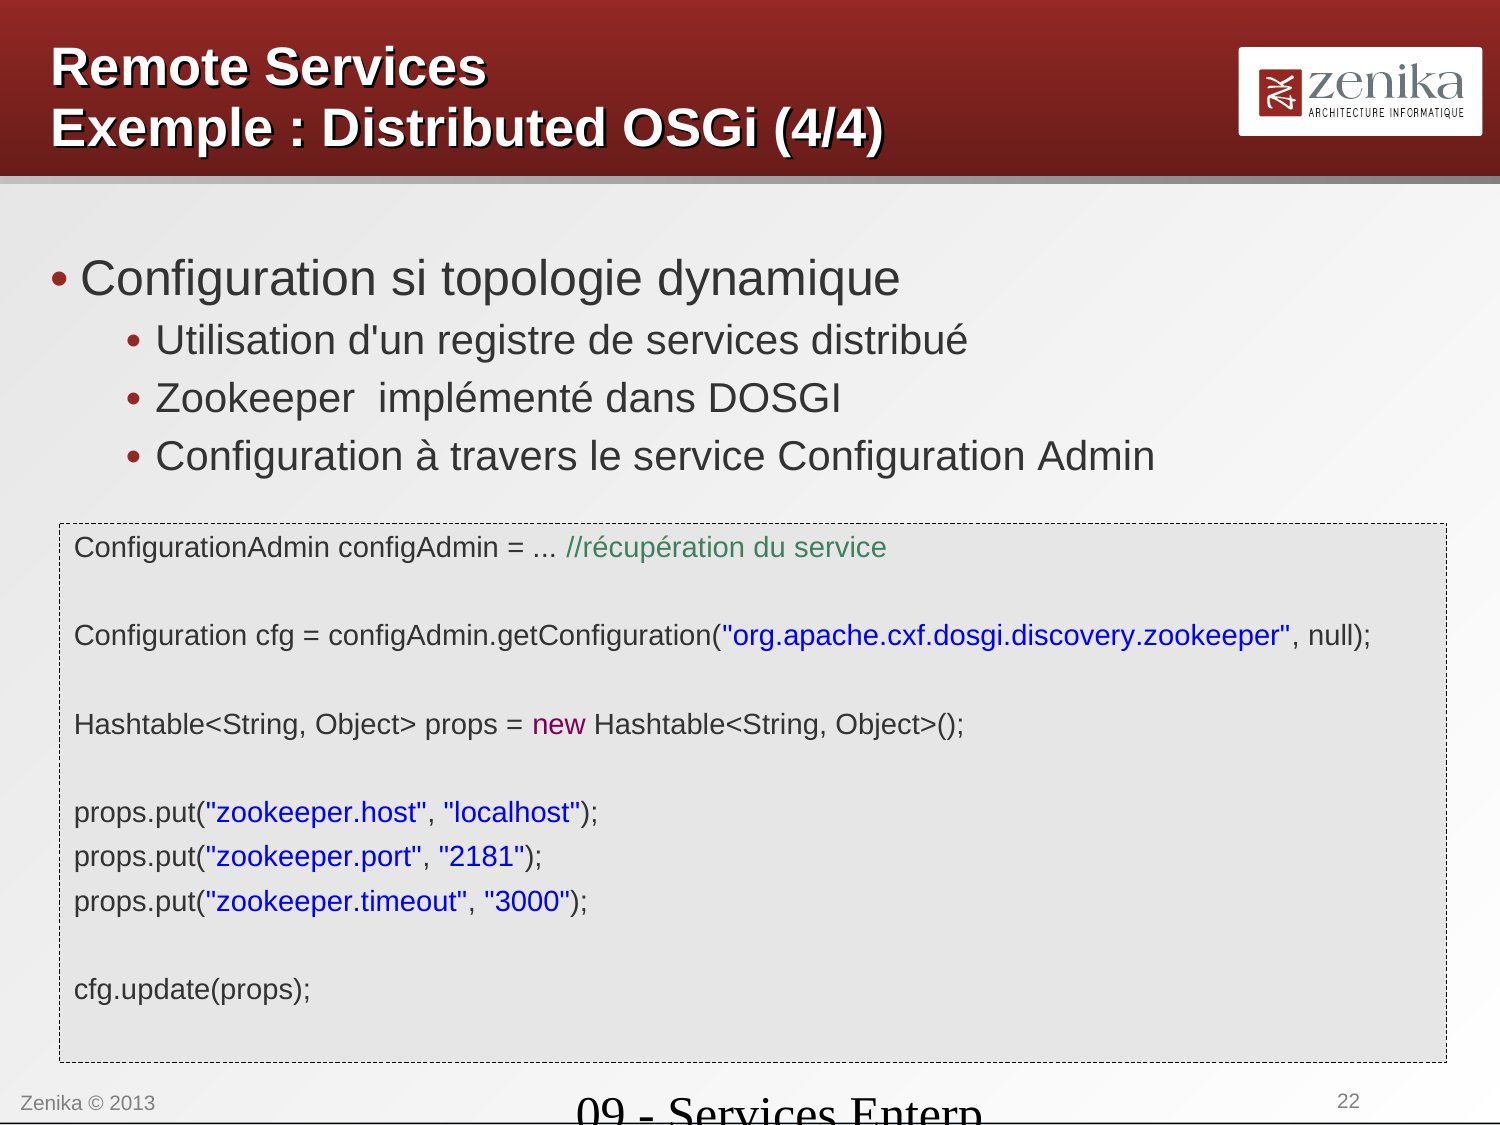

# Remote Services Exemple : Distributed OSGi (4/4)
Configuration si topologie dynamique
Utilisation d'un registre de services distribué
Zookeeper implémenté dans DOSGI
Configuration à travers le service Configuration Admin
ConfigurationAdmin configAdmin = ... //récupération du service
Configuration cfg = configAdmin.getConfiguration("org.apache.cxf.dosgi.discovery.zookeeper", null);
Hashtable<String, Object> props = new Hashtable<String, Object>();
props.put("zookeeper.host", "localhost");
props.put("zookeeper.port", "2181");
props.put("zookeeper.timeout", "3000");
cfg.update(props);